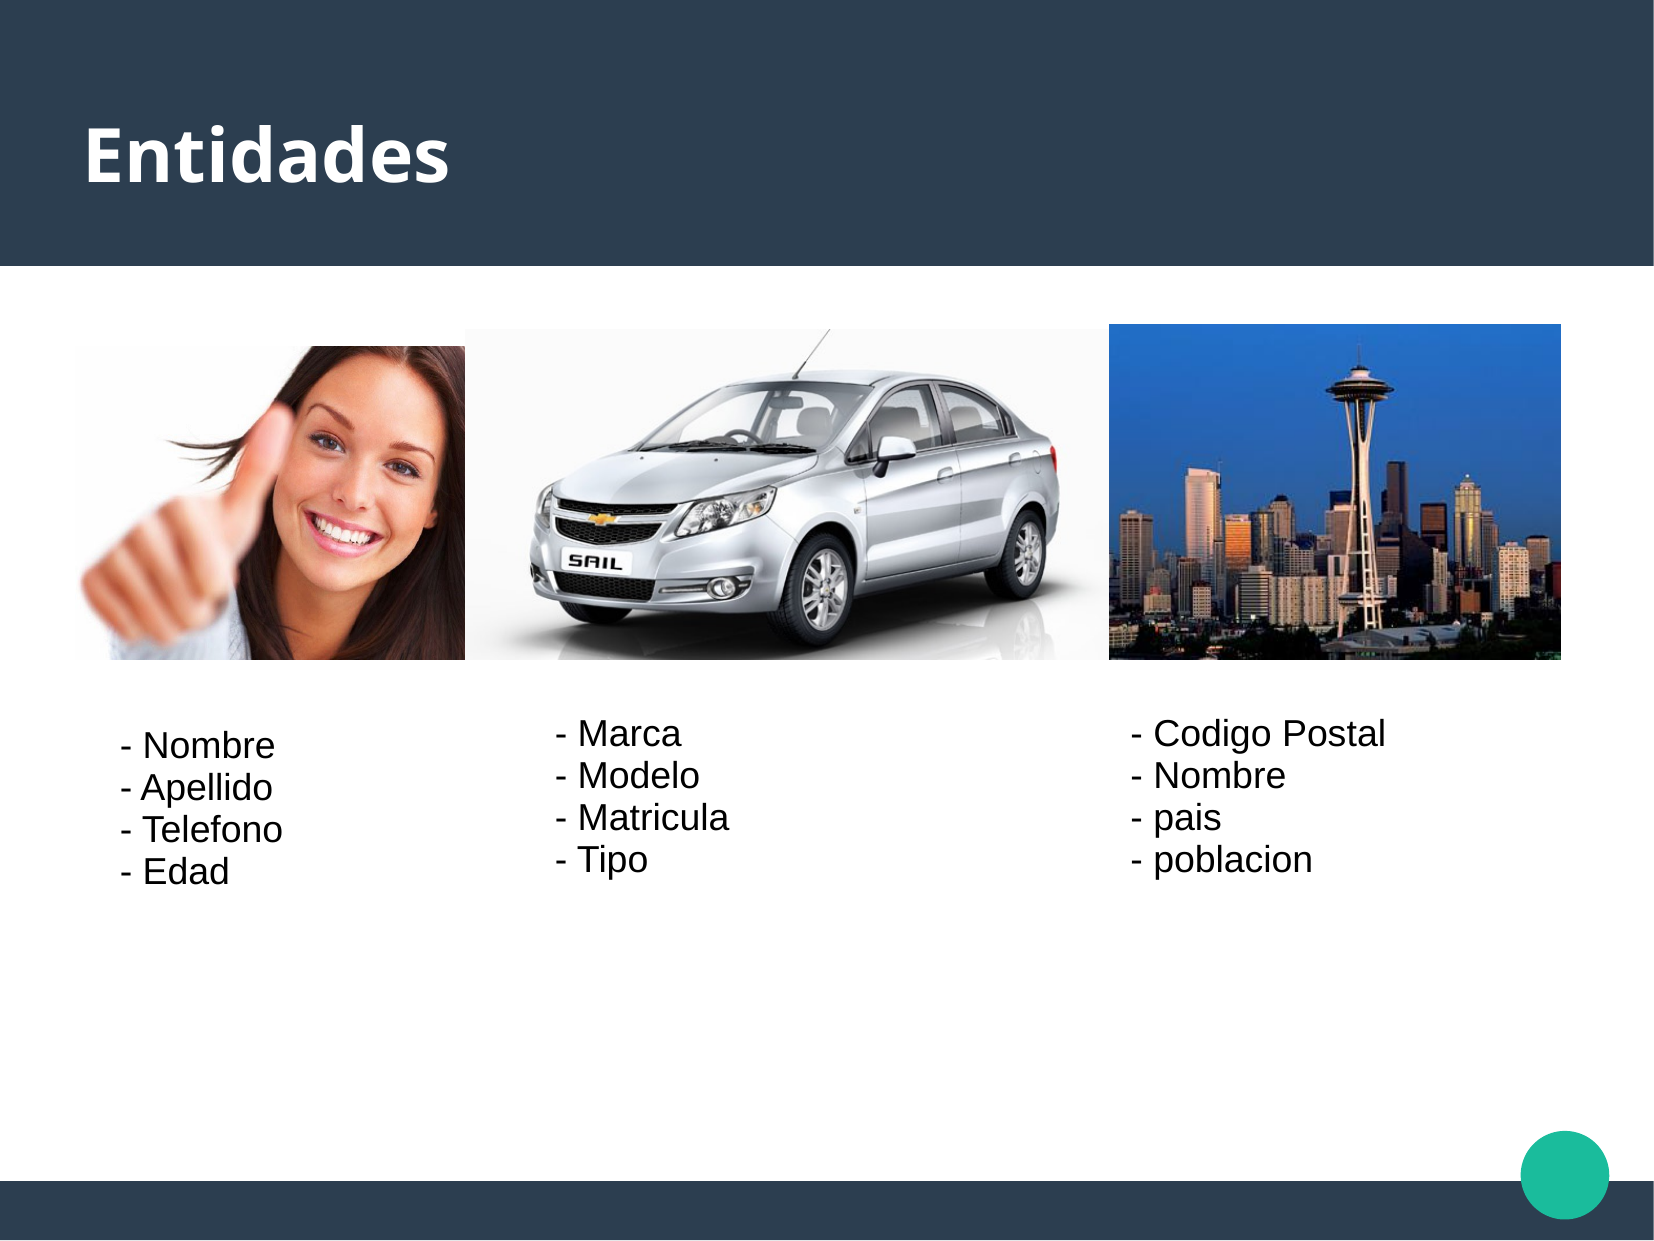

# Entidades
- Marca
- Modelo
- Matricula
- Tipo
- Codigo Postal
- Nombre
- pais
- poblacion
- Nombre
- Apellido
- Telefono
- Edad